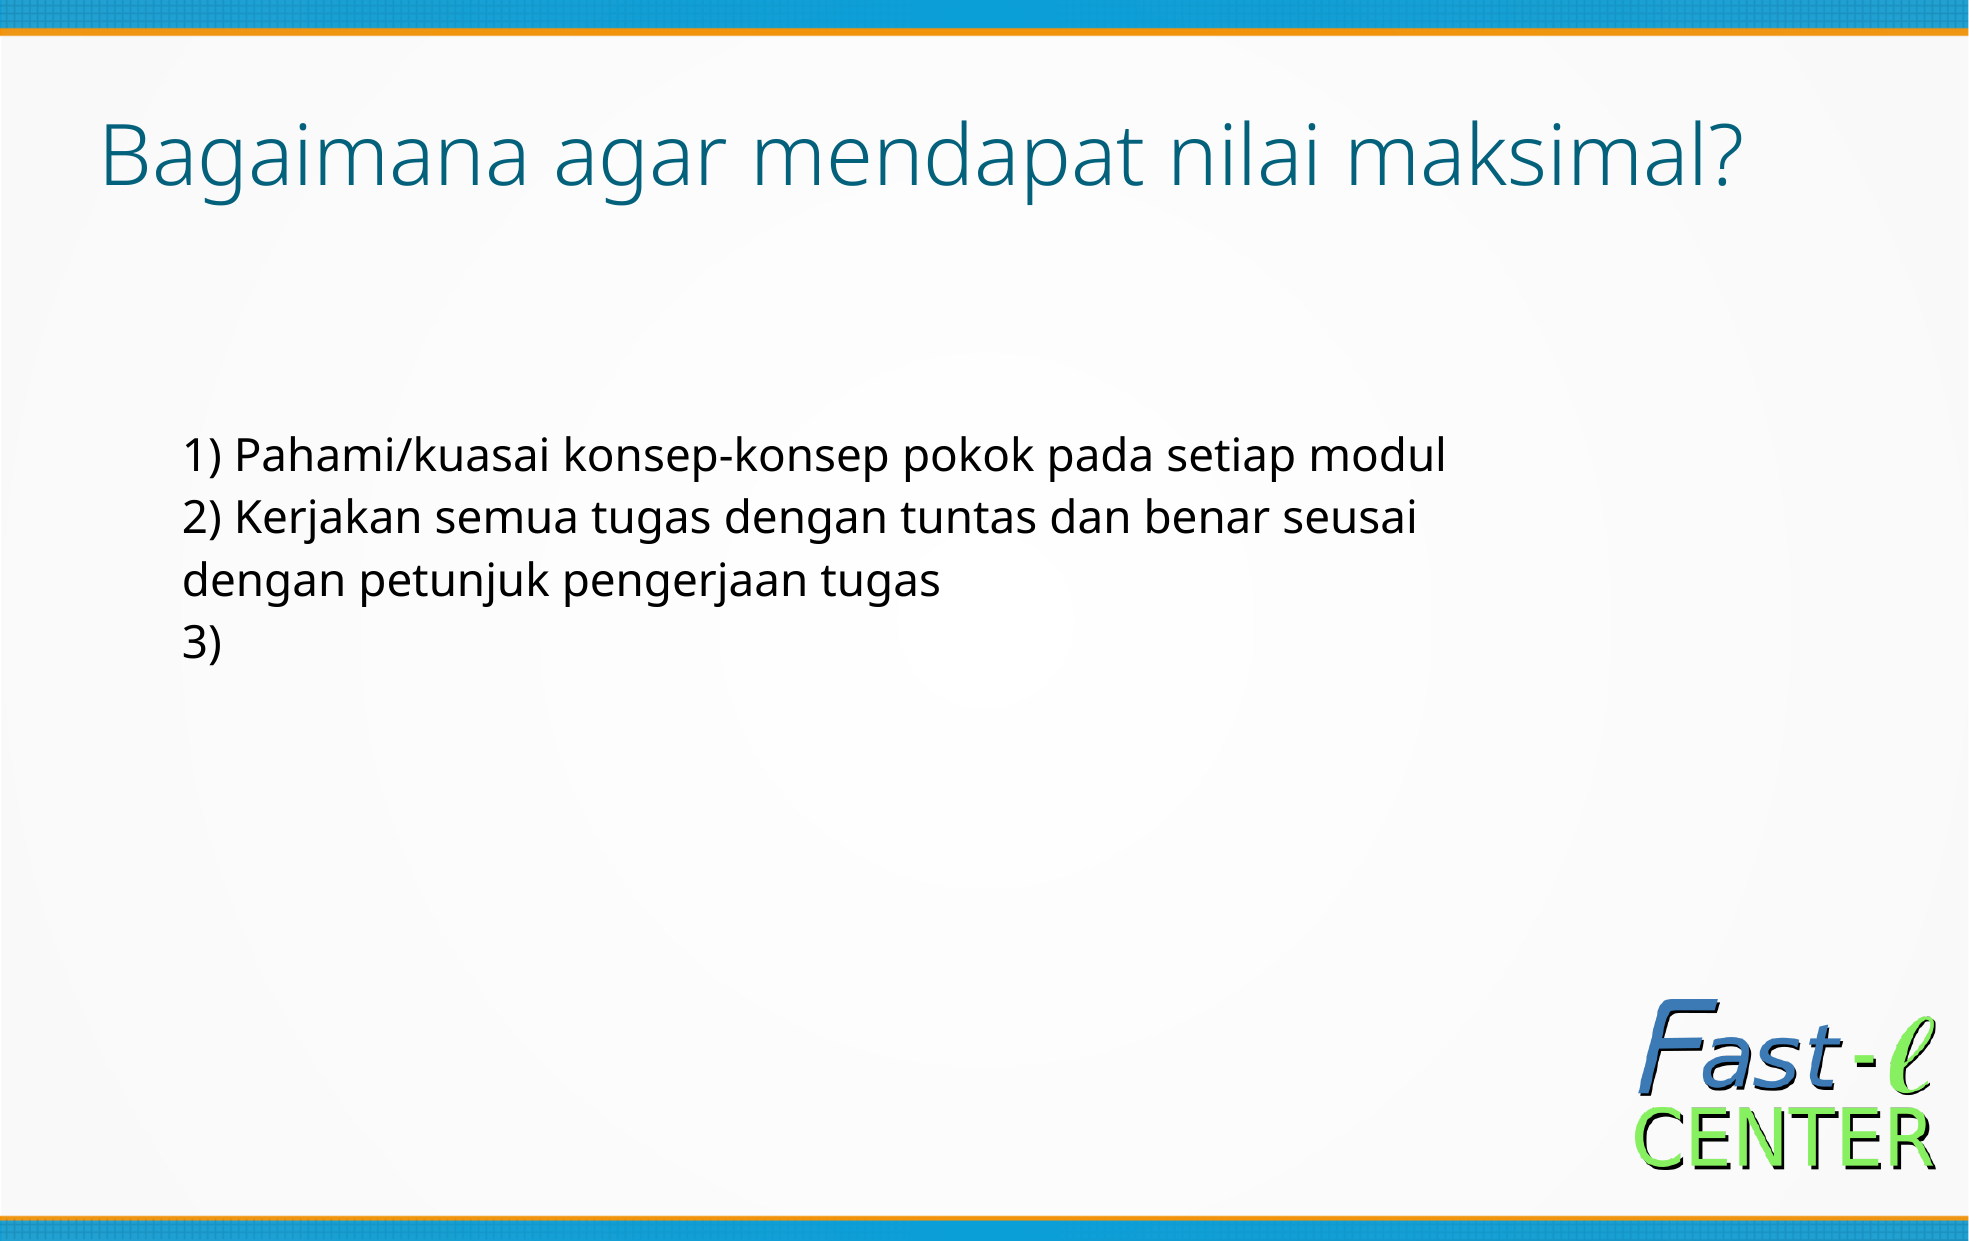

# Bagaimana agar mendapat nilai maksimal?
1) Pahami/kuasai konsep-konsep pokok pada setiap modul
2) Kerjakan semua tugas dengan tuntas dan benar seusai
dengan petunjuk pengerjaan tugas
3)